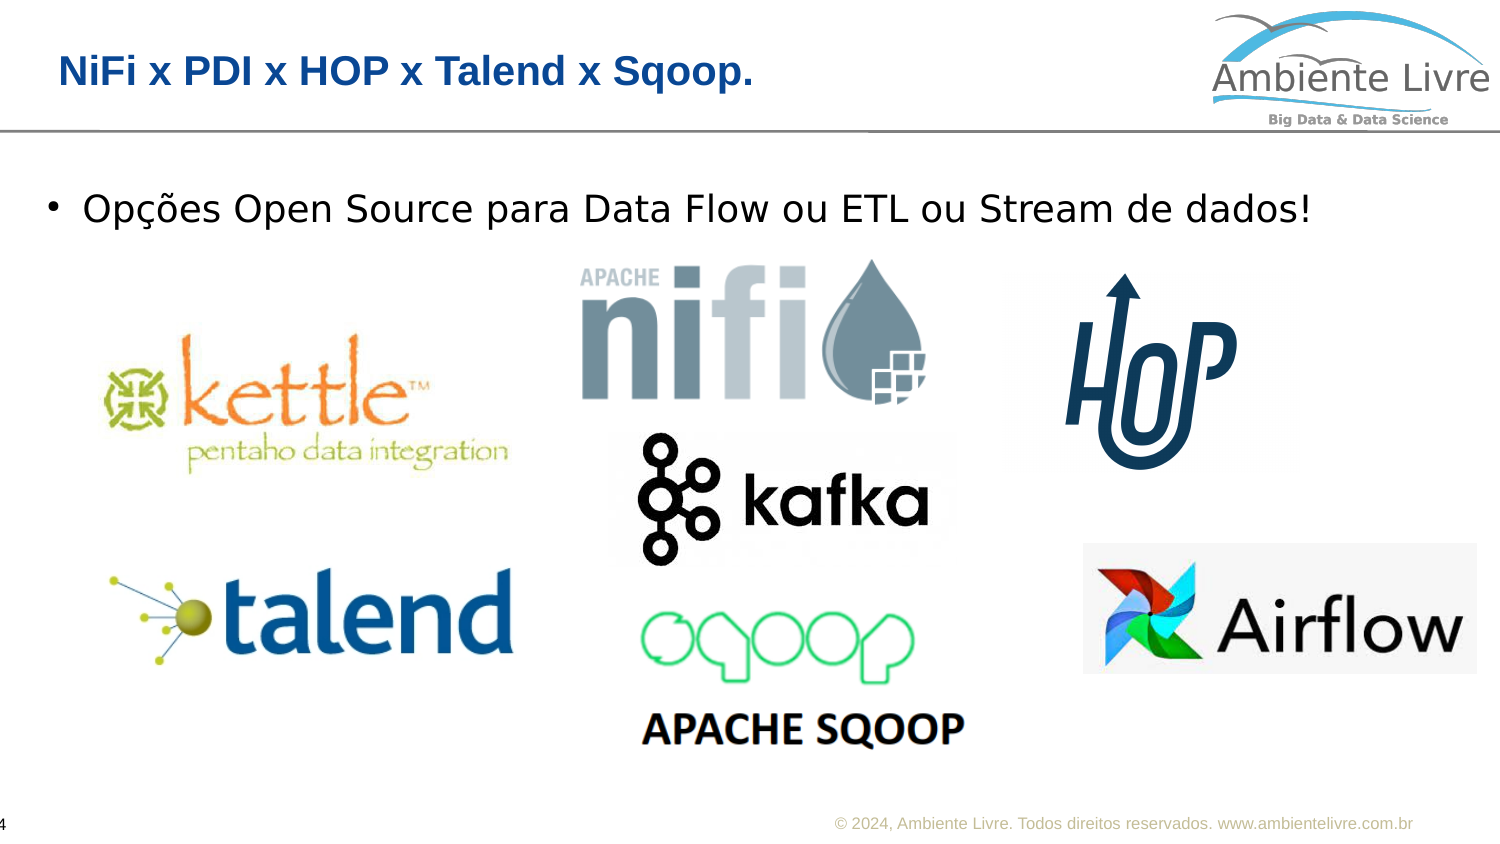

# NiFi x PDI x HOP x Talend x Sqoop.
Opções Open Source para Data Flow ou ETL ou Stream de dados!